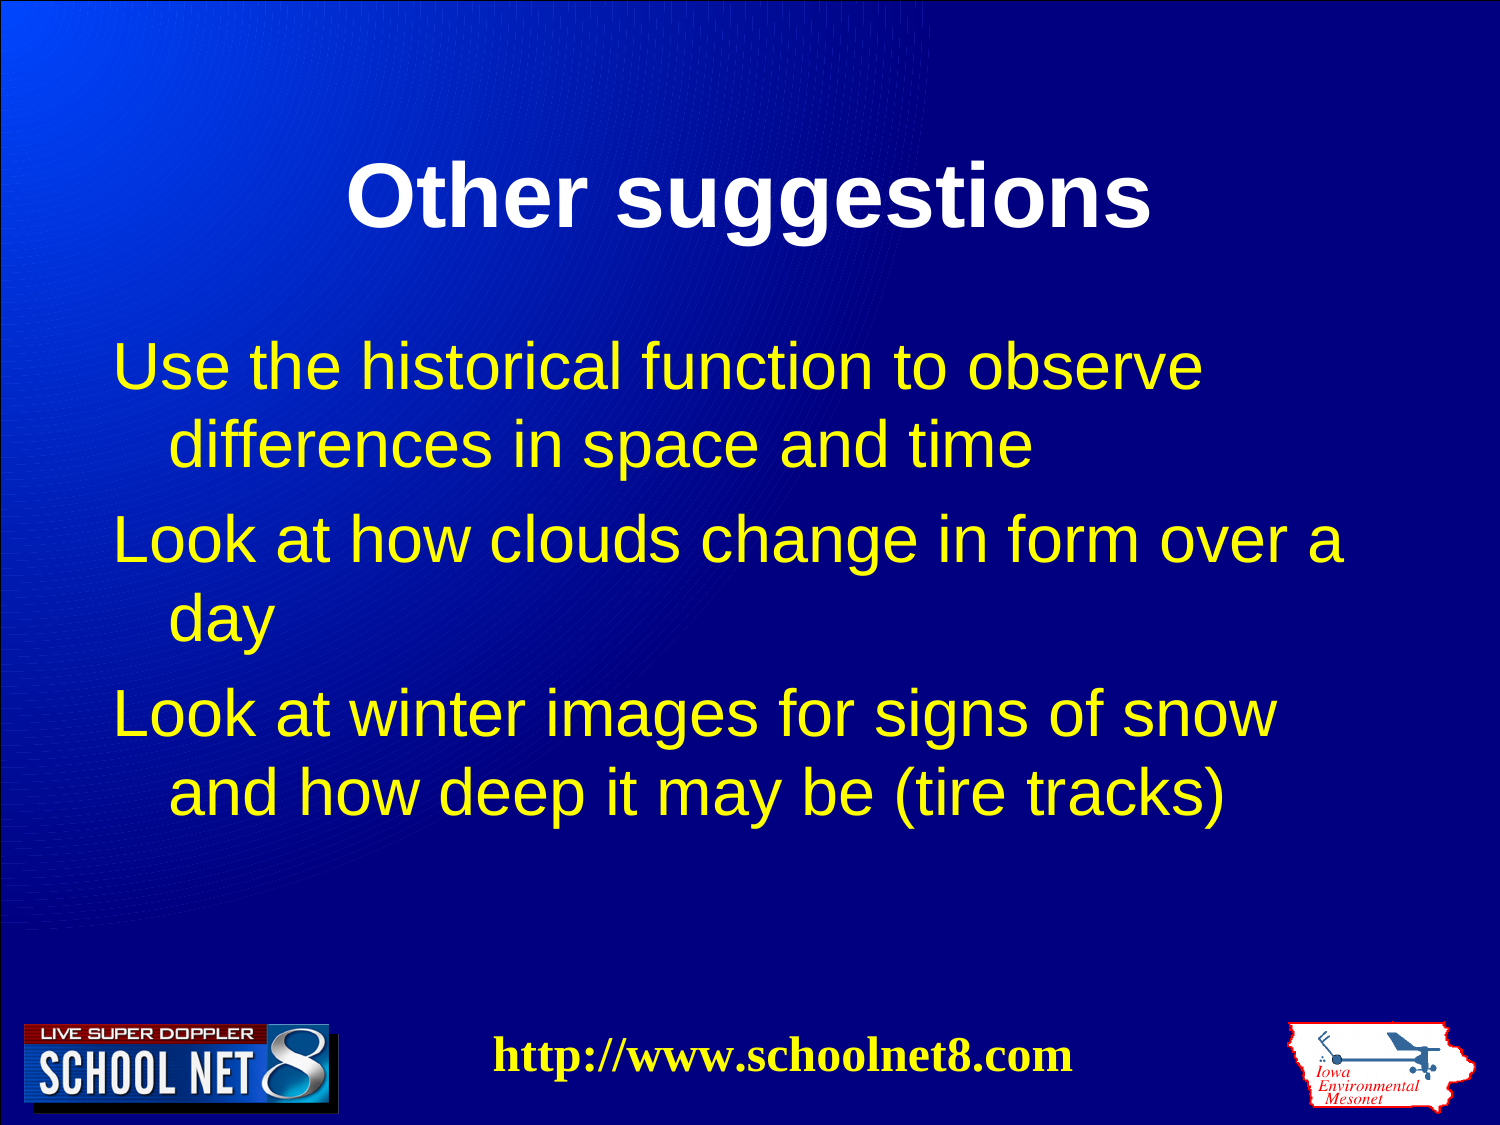

# Other suggestions
Use the historical function to observe differences in space and time
Look at how clouds change in form over a day
Look at winter images for signs of snow and how deep it may be (tire tracks)